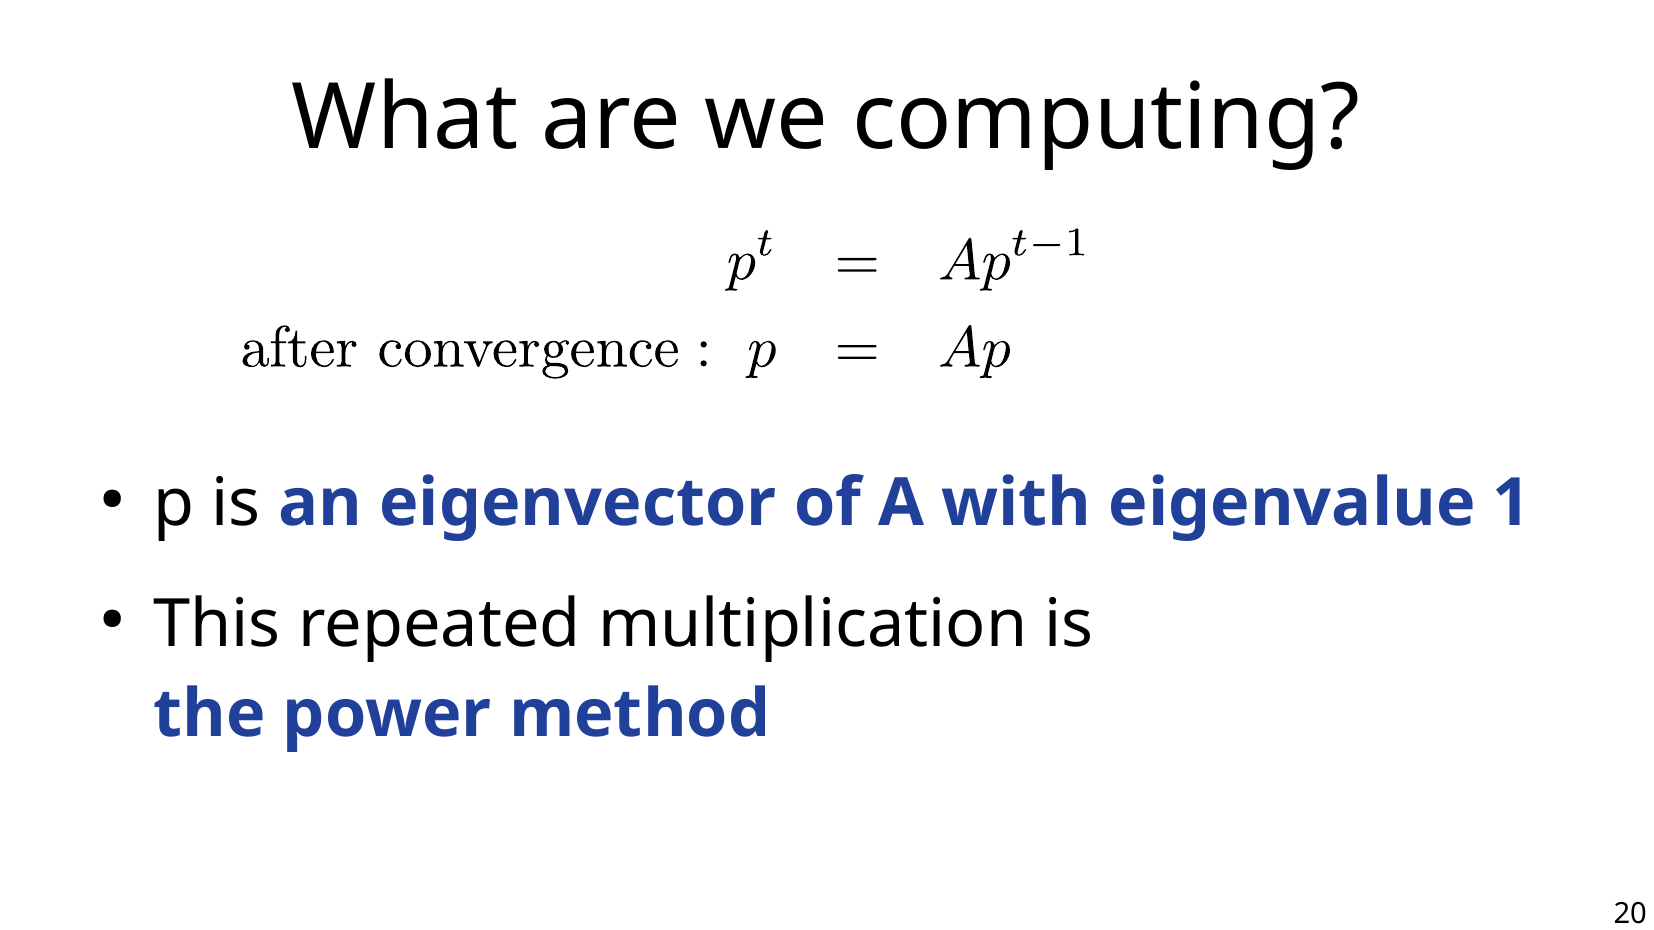

# What are we computing?
p is an eigenvector of A with eigenvalue 1
This repeated multiplication is
the power method
20